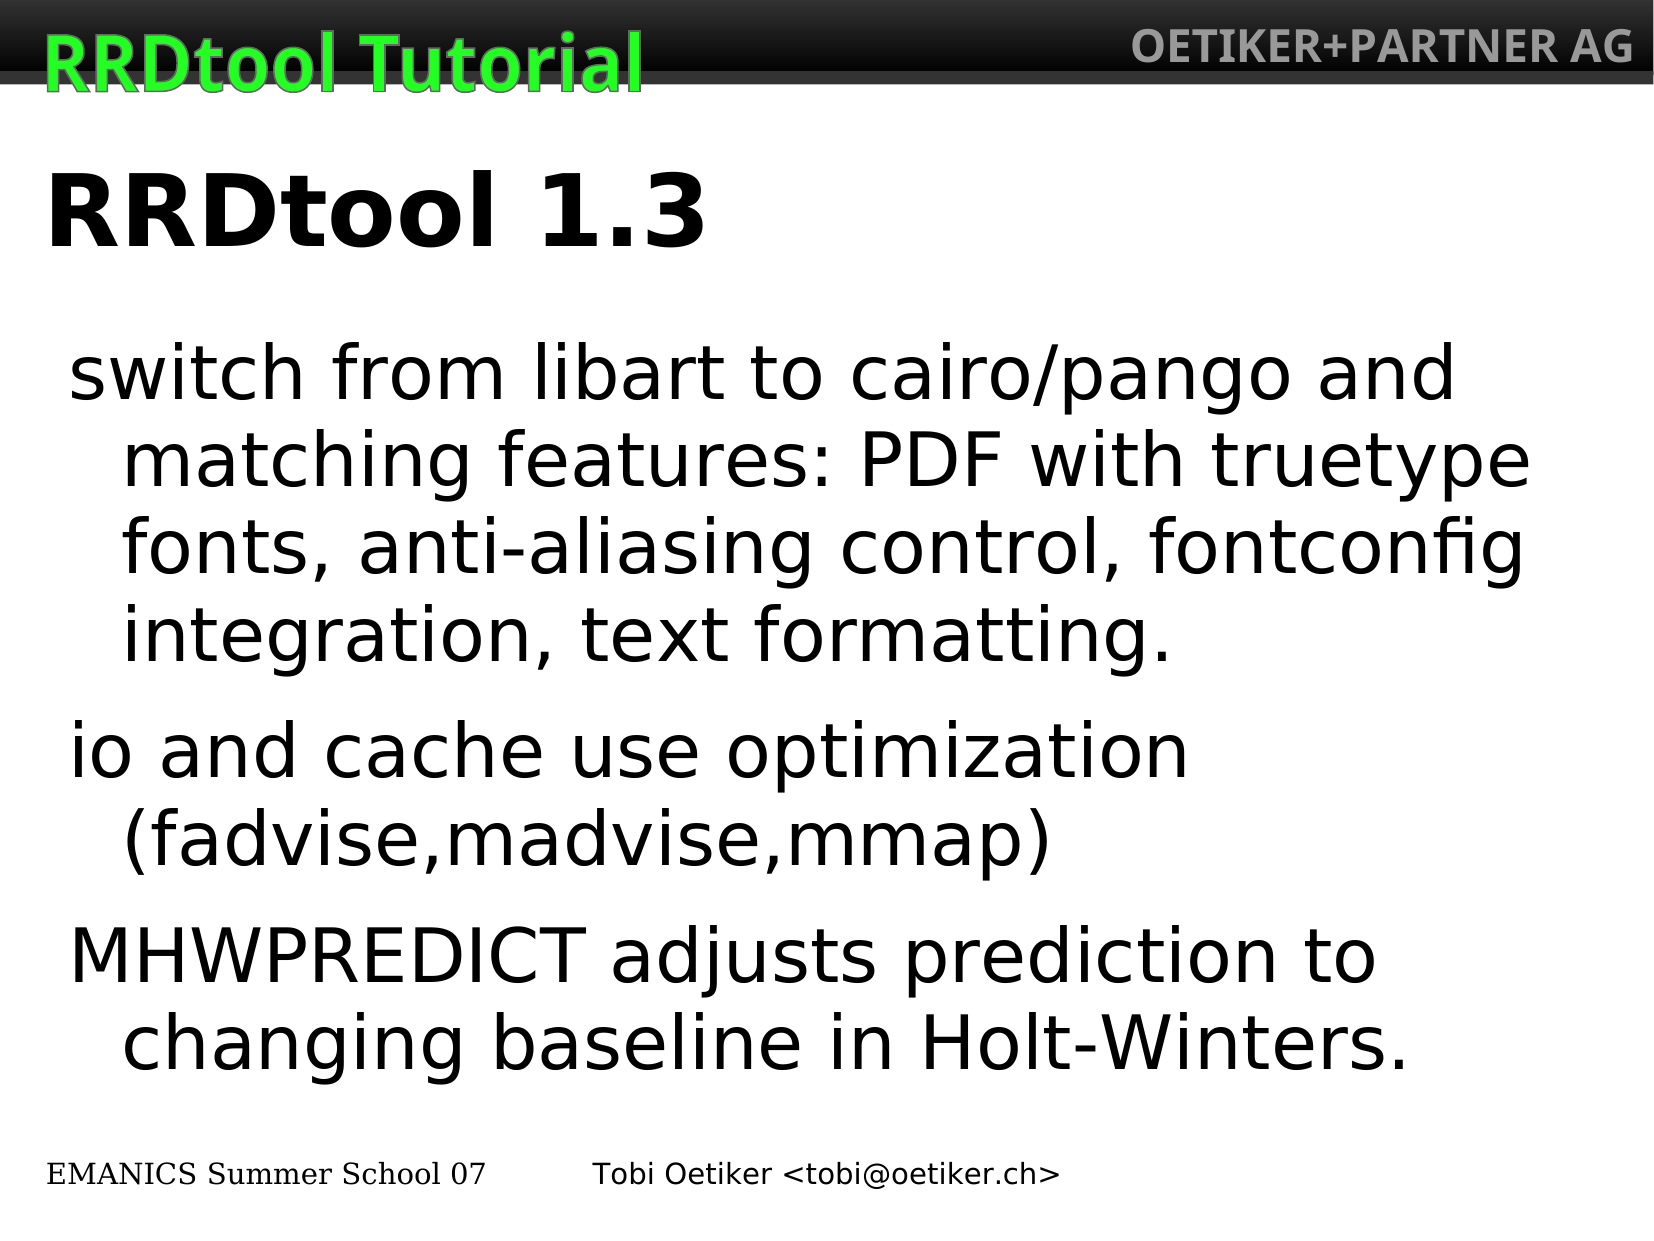

# RRDtool 1.3
switch from libart to cairo/pango and matching features: PDF with truetype fonts, anti-aliasing control, fontconfig integration, text formatting.
io and cache use optimization (fadvise,madvise,mmap)
MHWPREDICT adjusts prediction to changing baseline in Holt-Winters.